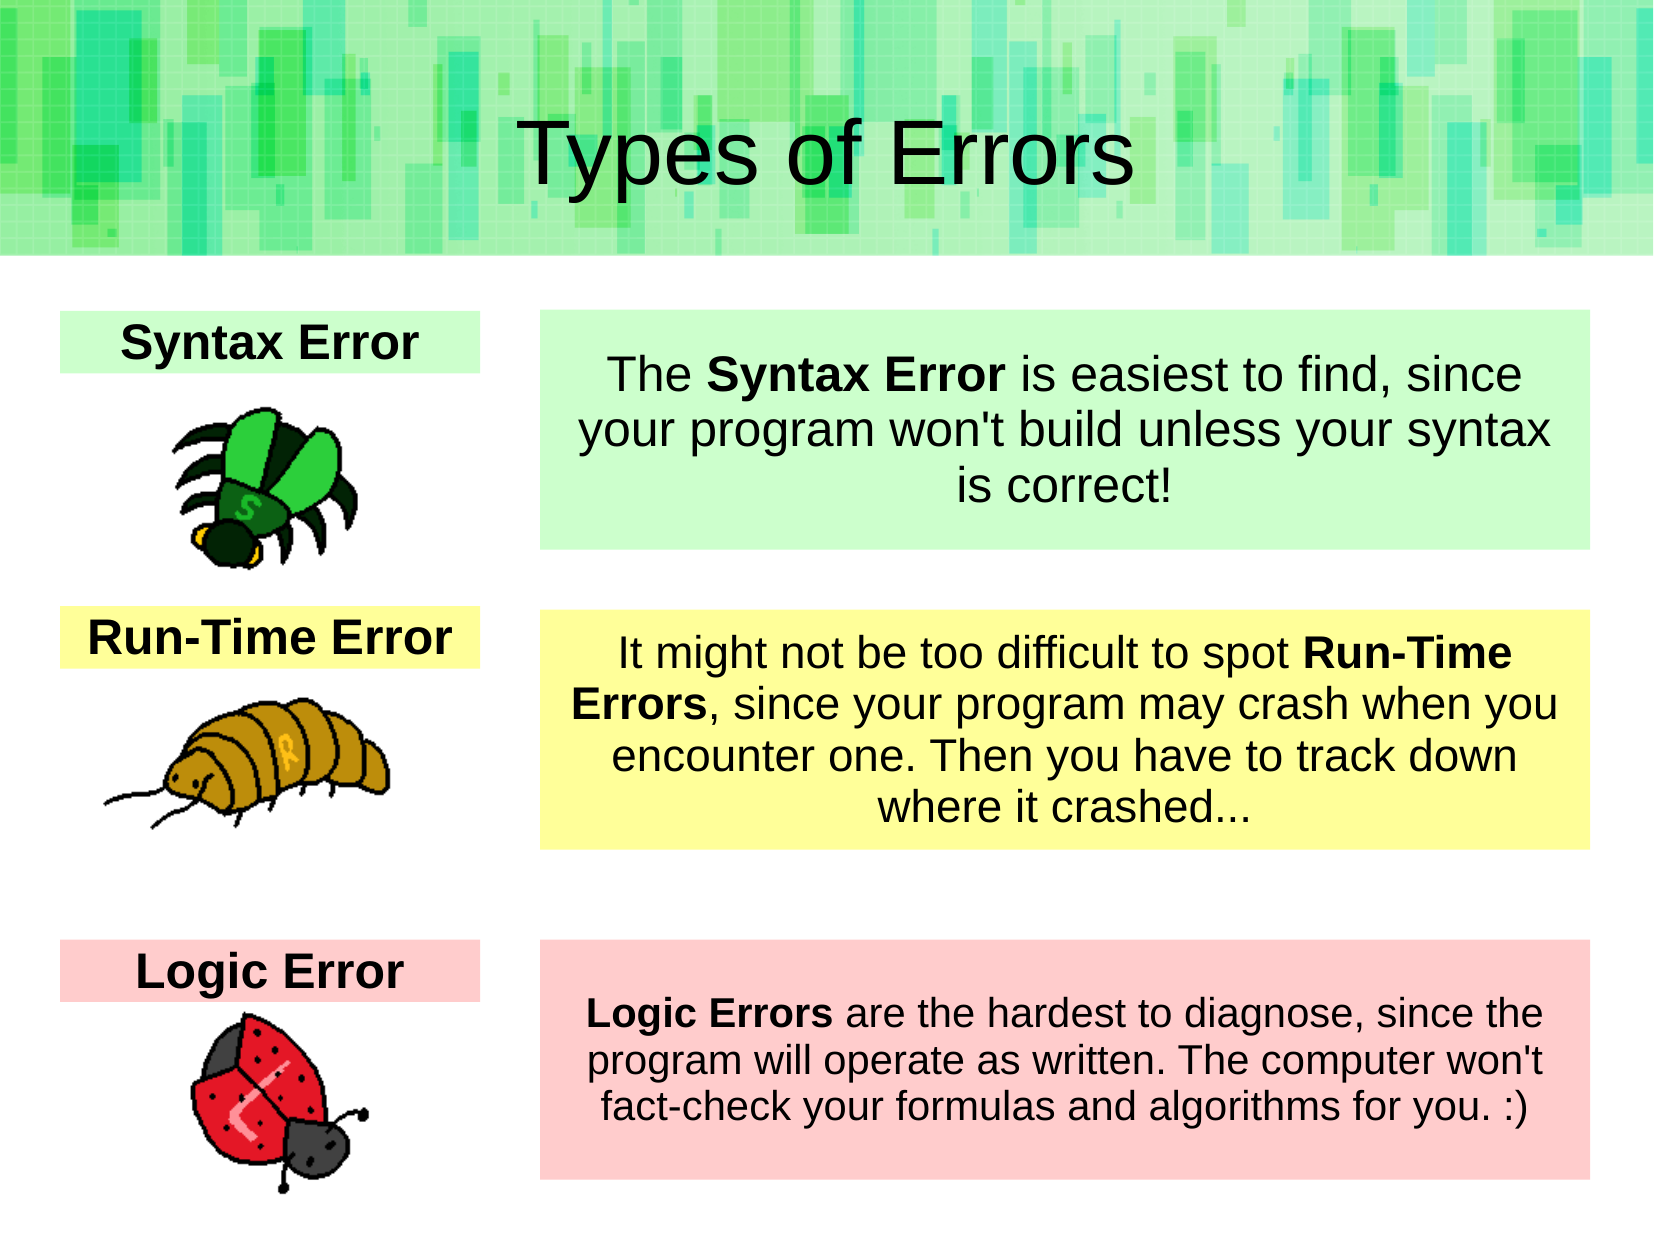

# Types of Errors
The Syntax Error is easiest to find, since your program won't build unless your syntax is correct!
Syntax Error
Run-Time Error
It might not be too difficult to spot Run-Time Errors, since your program may crash when you encounter one. Then you have to track down where it crashed...
Logic Error
Logic Errors are the hardest to diagnose, since the program will operate as written. The computer won't fact-check your formulas and algorithms for you. :)